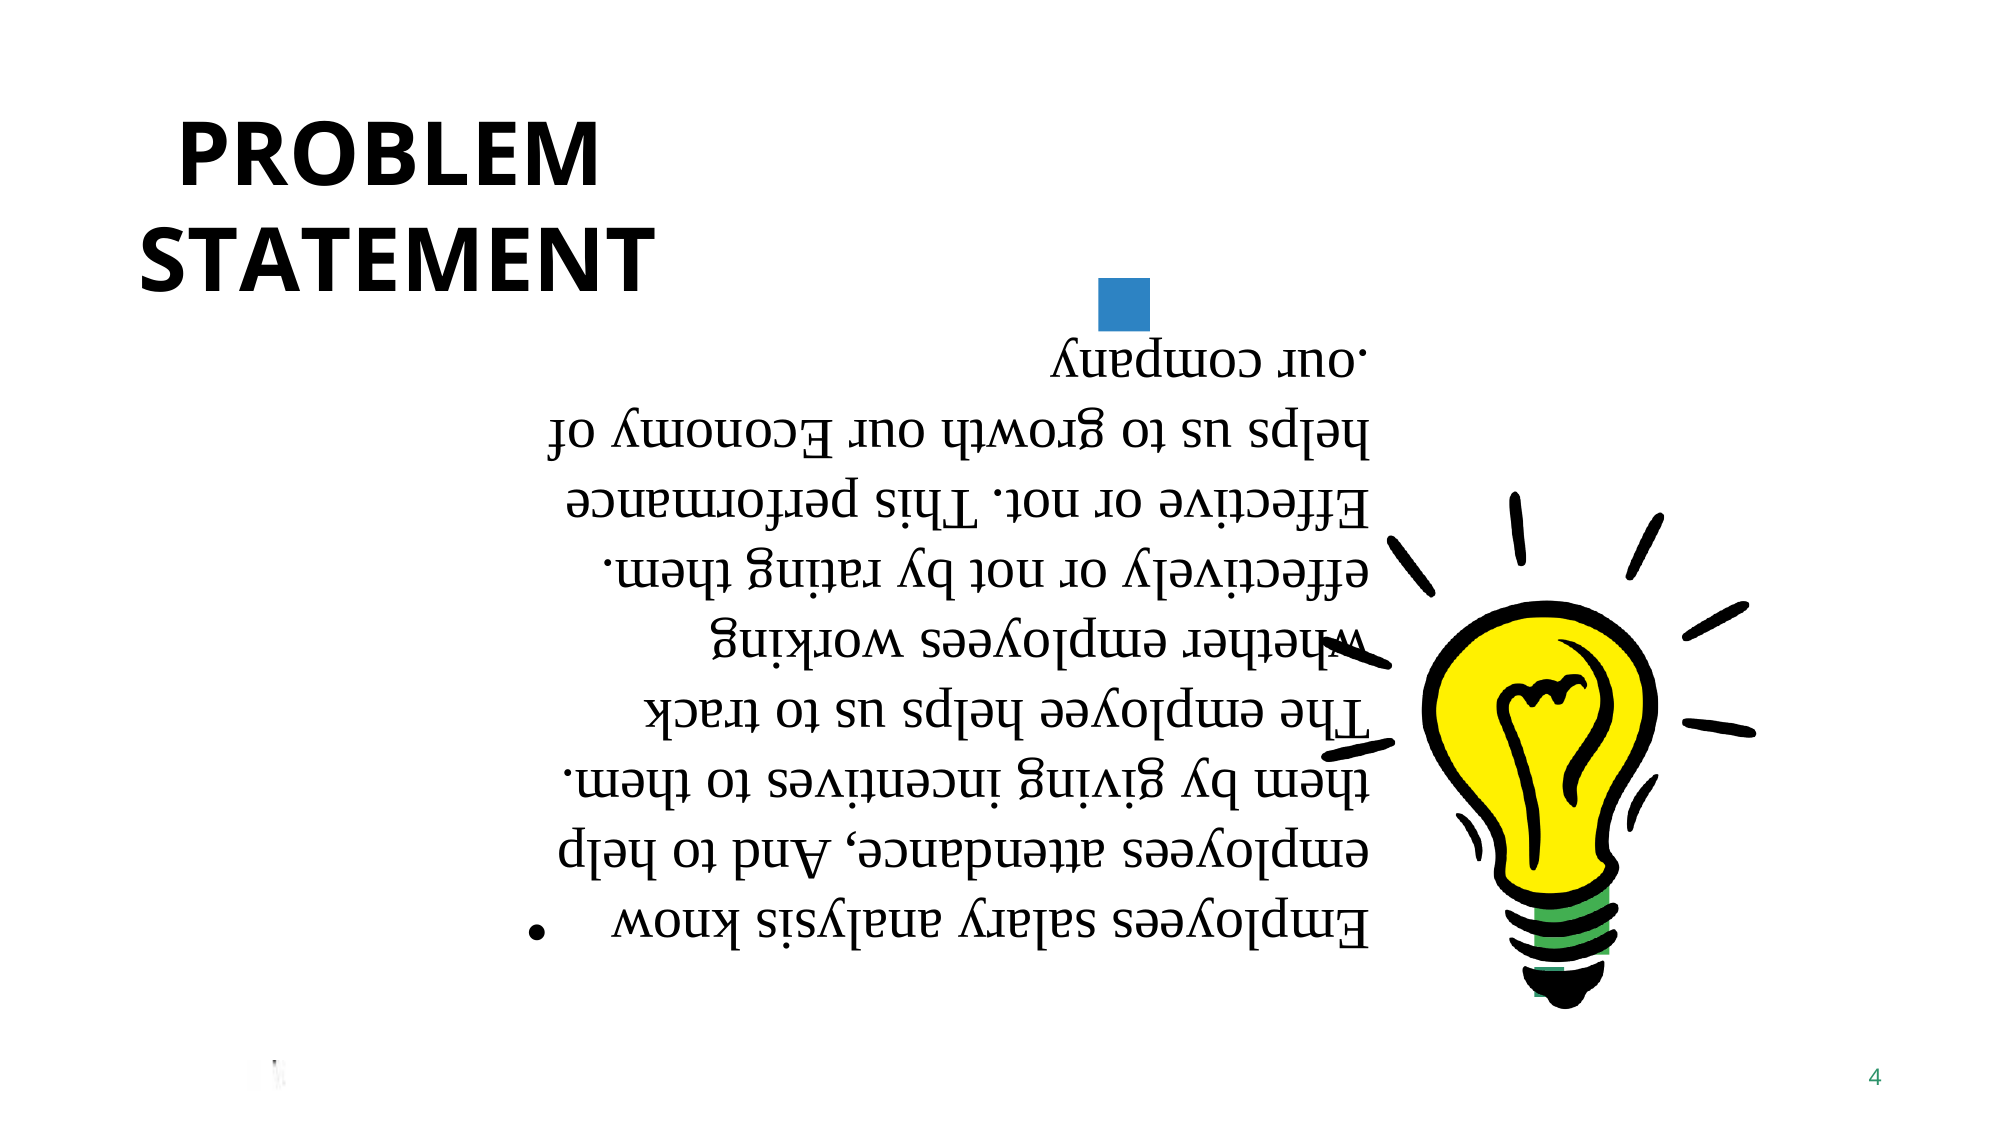

# PROBLEM	STATEMENT
Employees salary analysis know employees attendance, And to help them by giving incentives to them. The employee helps us to track whether employees working effectively or not by rating them. Effective or not. This performance helps us to growth our Economy of our company.